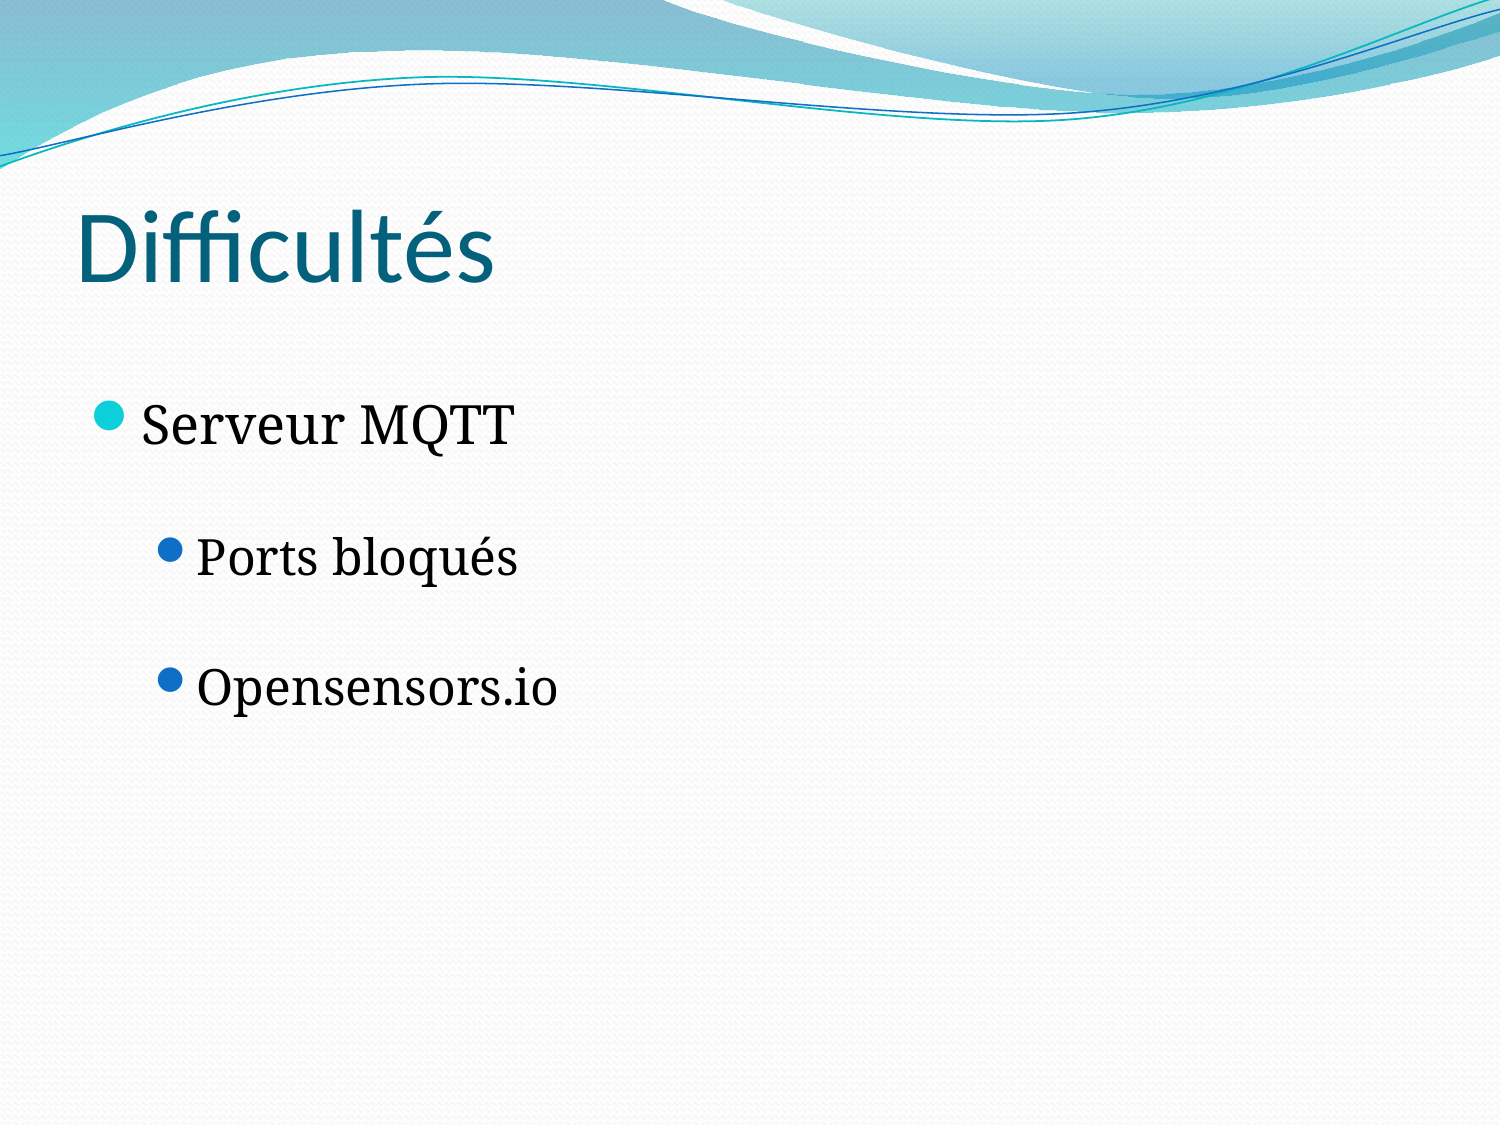

# Difficultés
Serveur MQTT
Ports bloqués
Opensensors.io